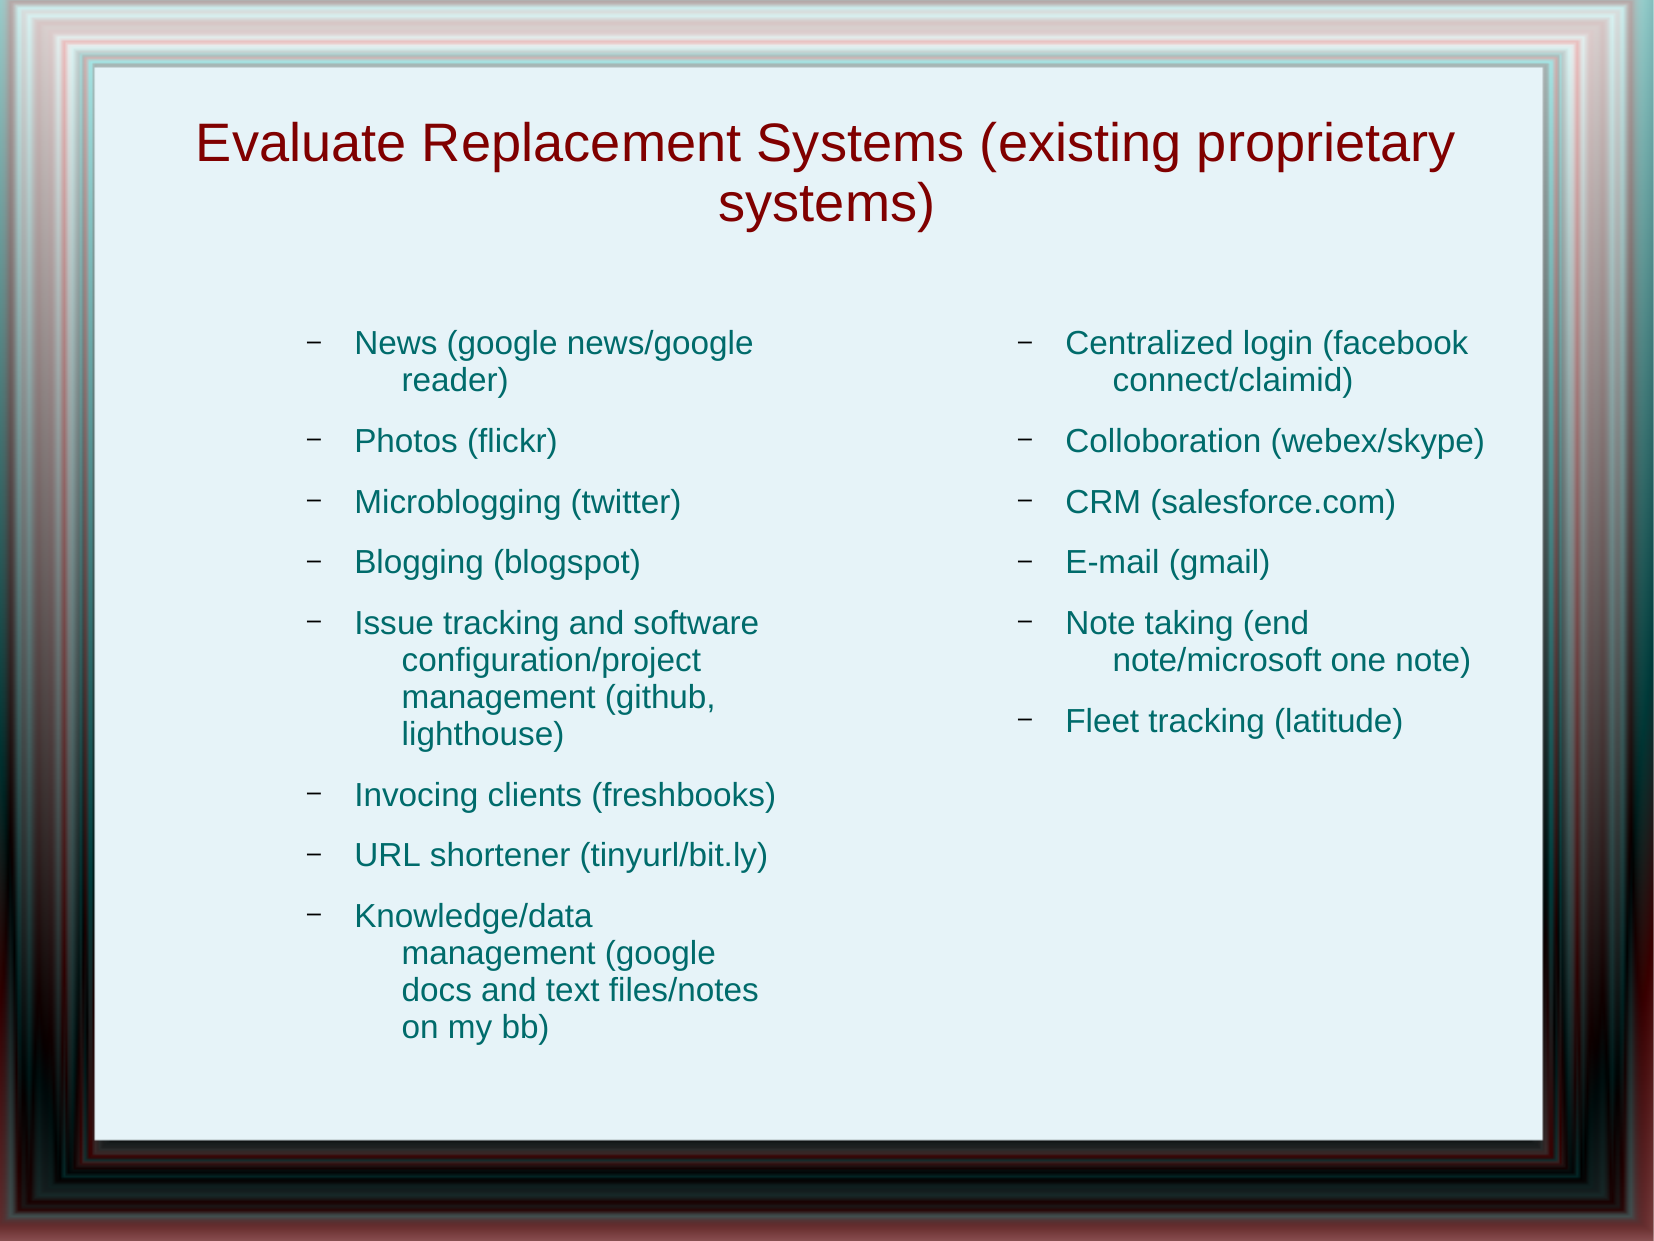

# Evaluate Replacement Systems (existing proprietary systems)
News (google news/google reader)
Photos (flickr)
Microblogging (twitter)
Blogging (blogspot)
Issue tracking and software configuration/project management (github, lighthouse)
Invocing clients (freshbooks)
URL shortener (tinyurl/bit.ly)
Knowledge/data management (google docs and text files/notes on my bb)
Centralized login (facebook connect/claimid)
Colloboration (webex/skype)
CRM (salesforce.com)
E-mail (gmail)
Note taking (end note/microsoft one note)
Fleet tracking (latitude)